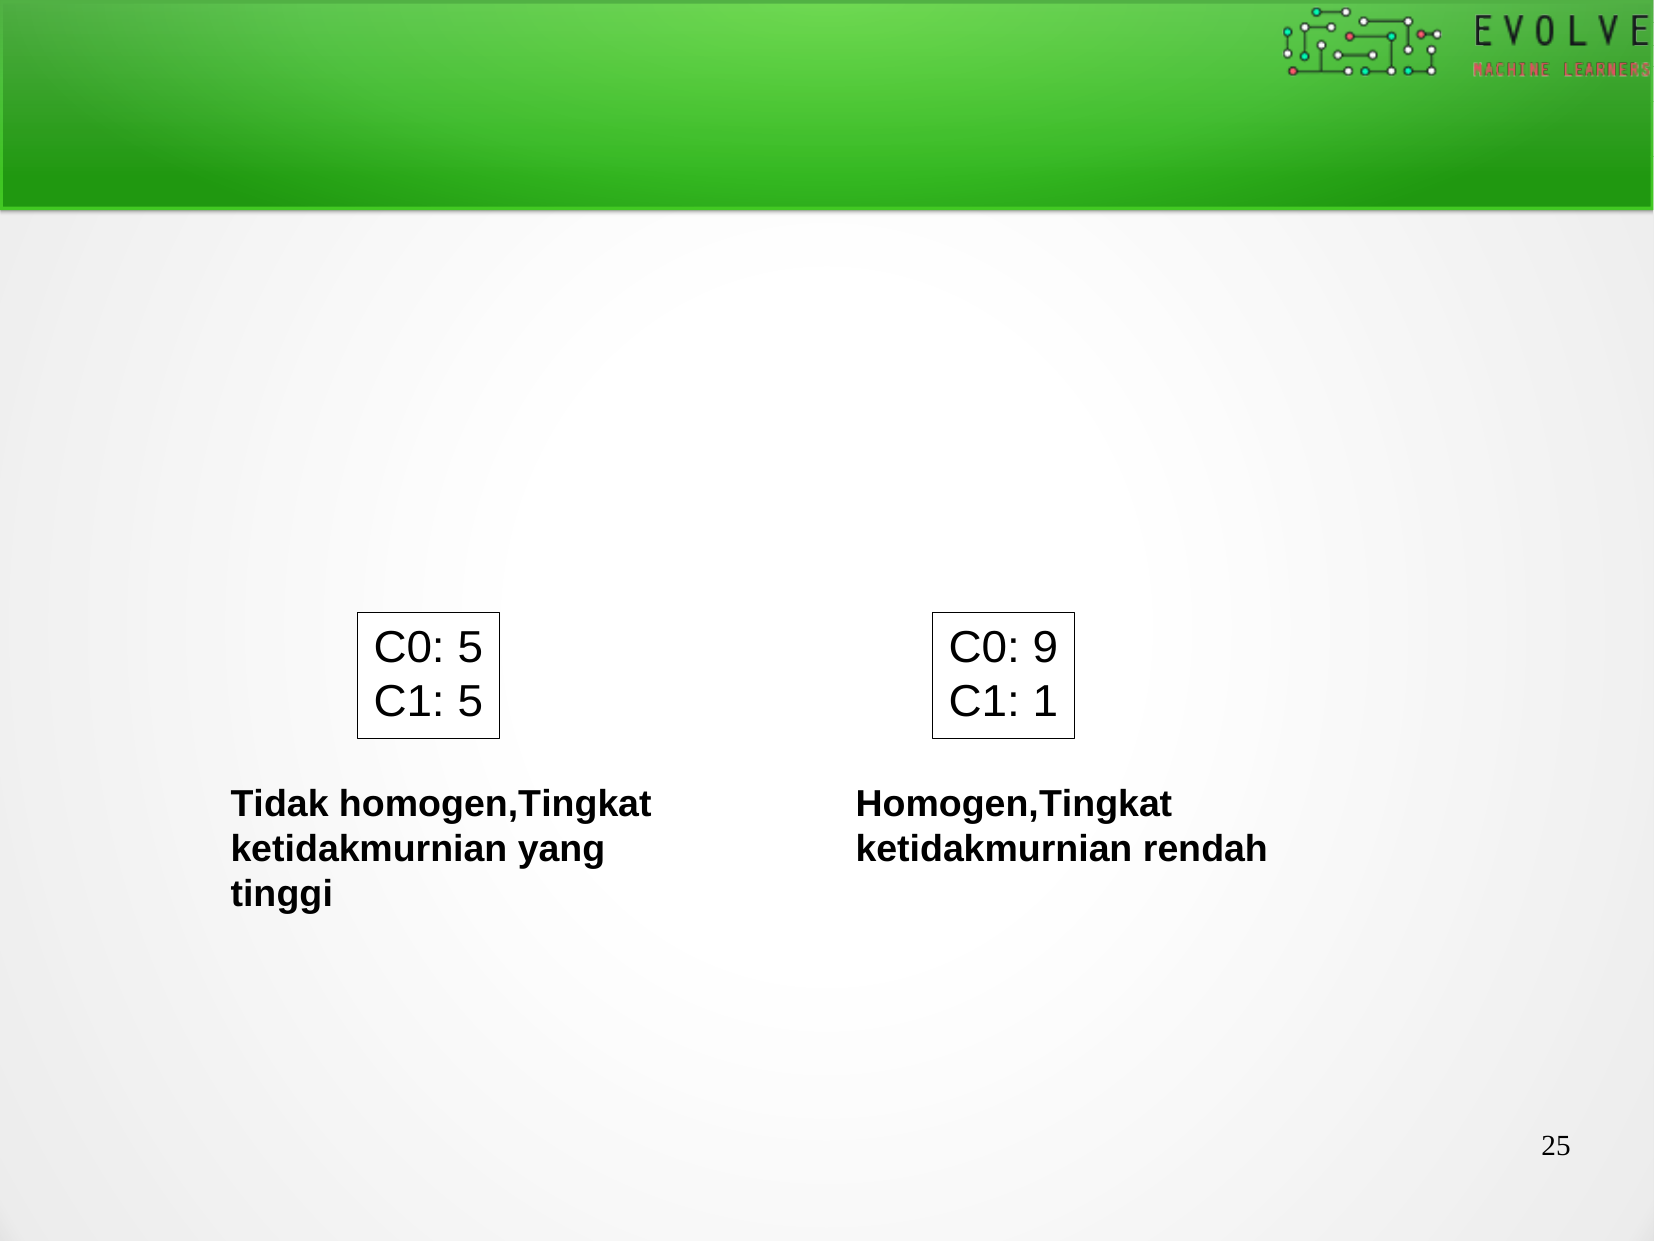

Tidak homogen,Tingkat ketidakmurnian yang tinggi
Homogen,Tingkat ketidakmurnian rendah
25